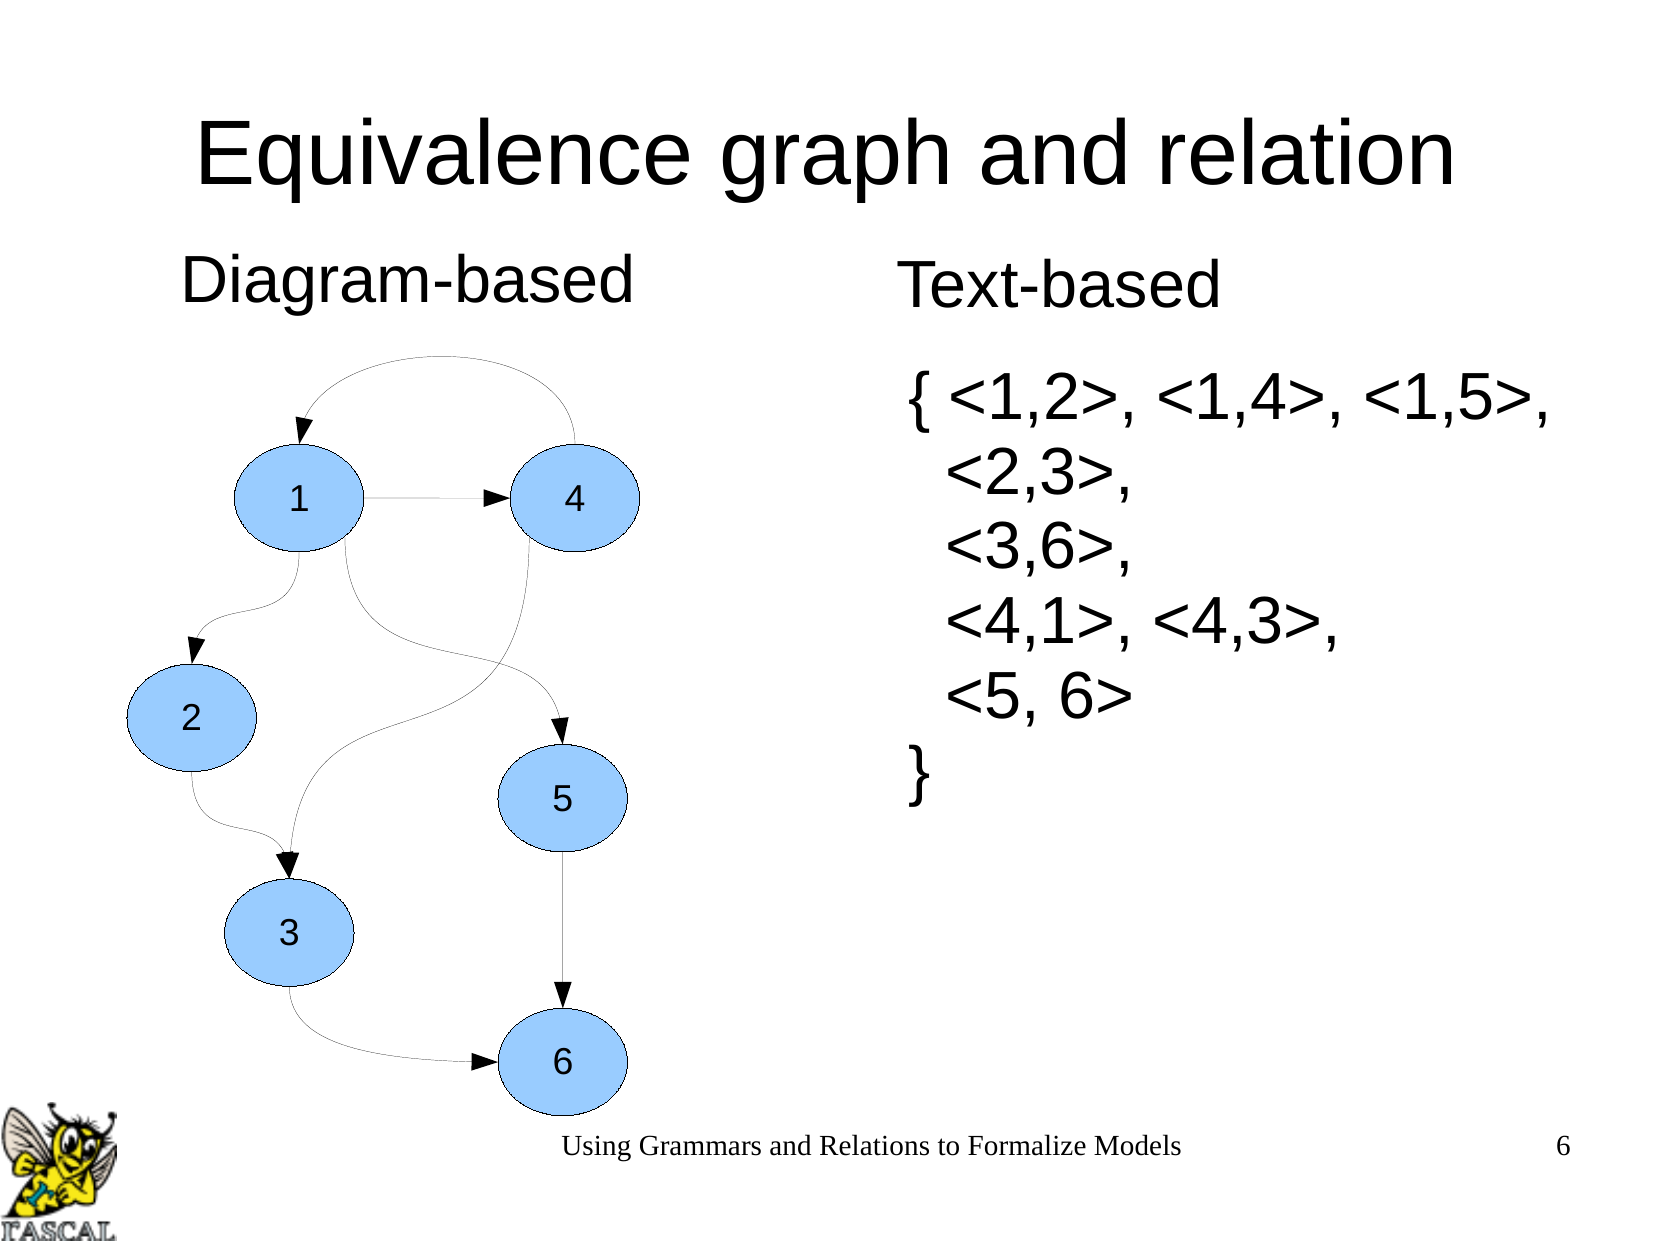

# Equivalence graph and relation
Diagram-based
Text-based
{ <1,2>, <1,4>, <1,5>,
 <2,3>,
 <3,6>,
 <4,1>, <4,3>,
 <5, 6>
}
1
4
2
5
3
6
6